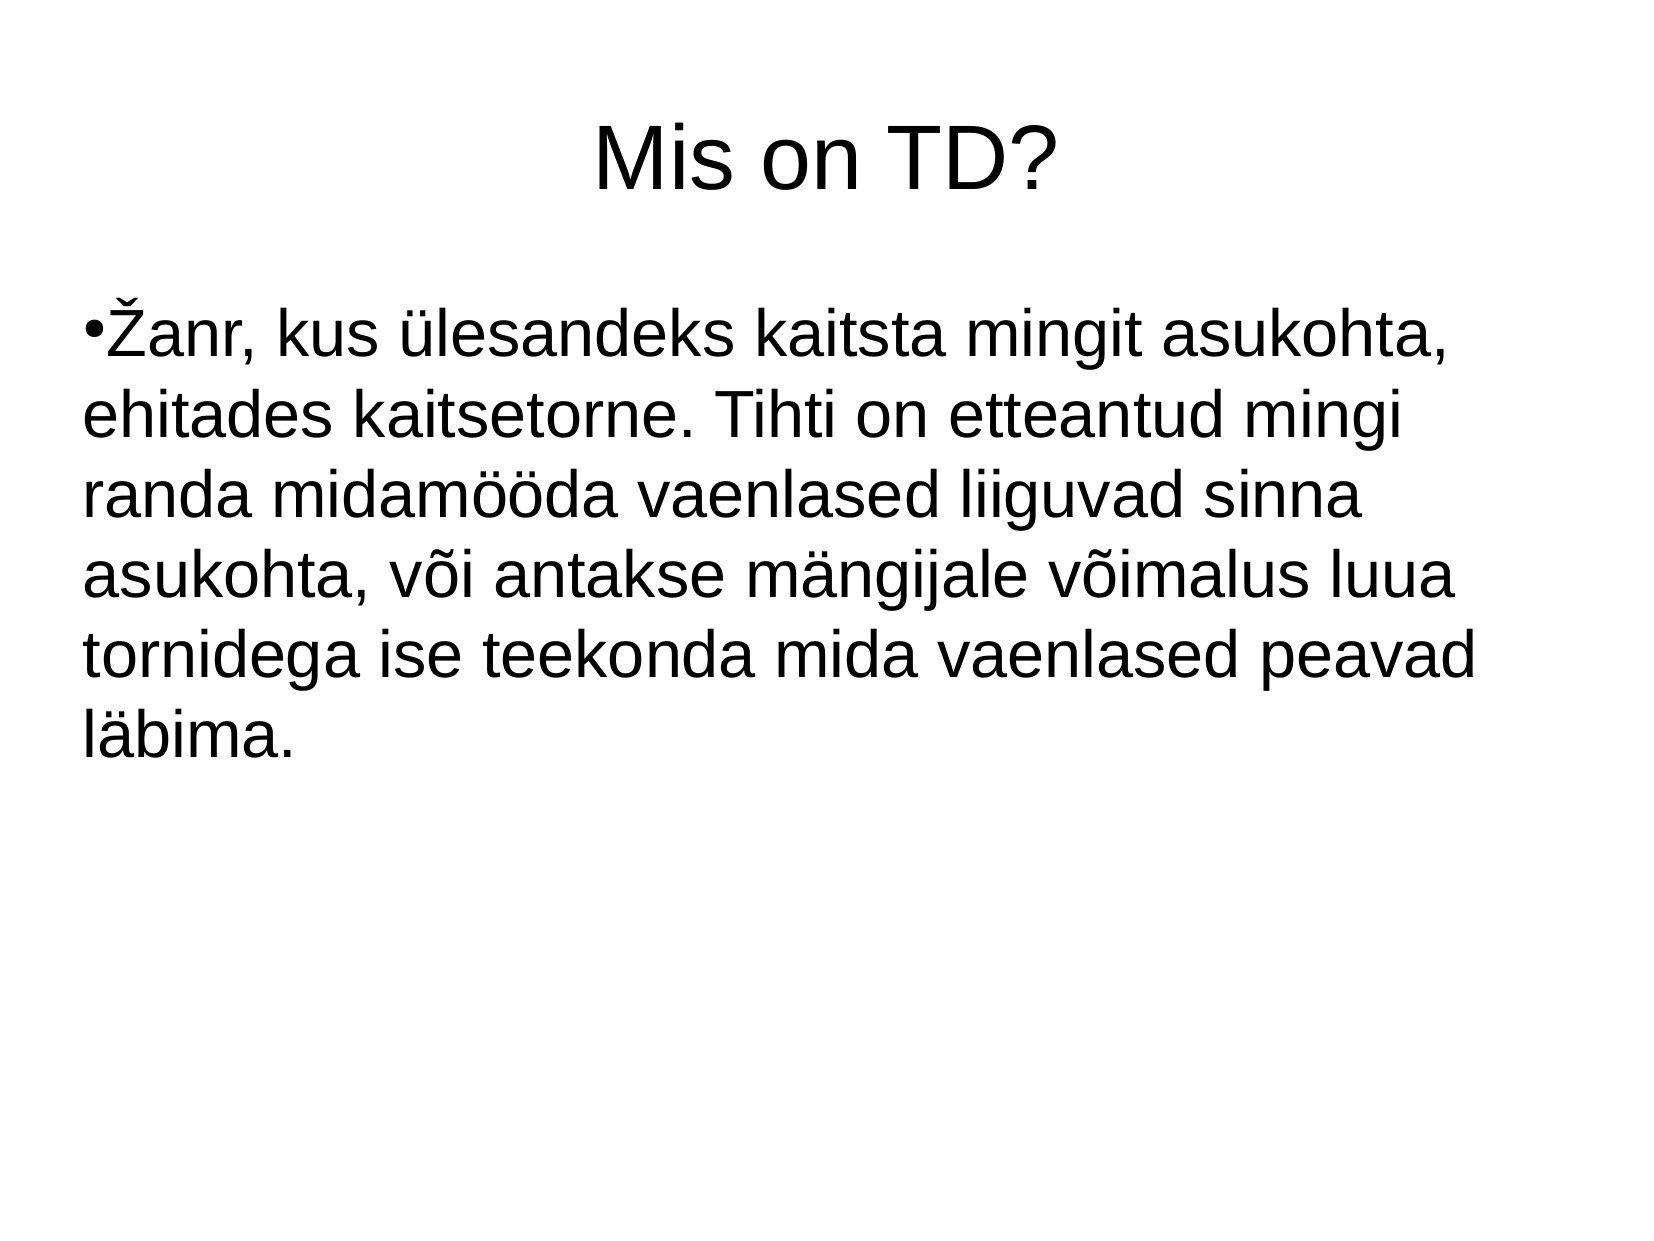

# Mis on TD?
Žanr, kus ülesandeks kaitsta mingit asukohta, ehitades kaitsetorne. Tihti on etteantud mingi randa midamööda vaenlased liiguvad sinna asukohta, või antakse mängijale võimalus luua tornidega ise teekonda mida vaenlased peavad läbima.